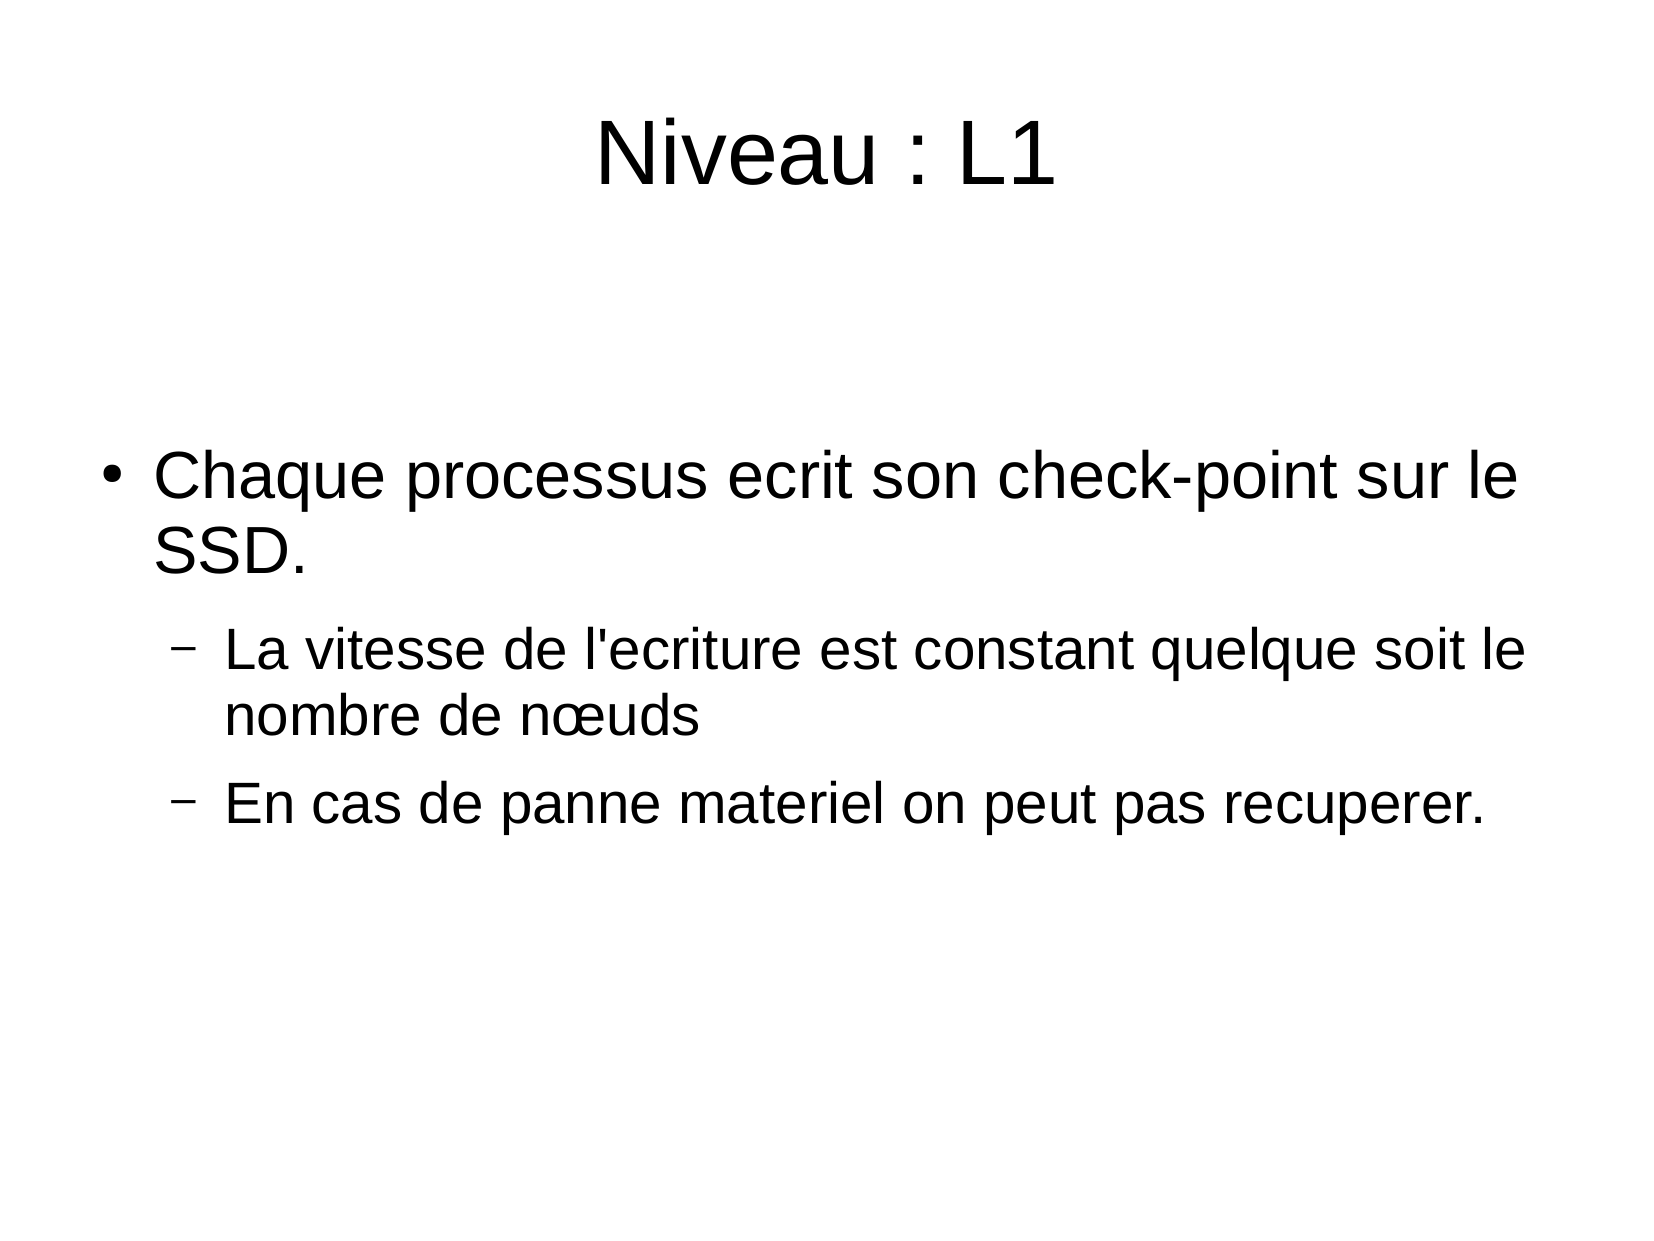

# Niveau : L1
Chaque processus ecrit son check-point sur le SSD.
La vitesse de l'ecriture est constant quelque soit le nombre de nœuds
En cas de panne materiel on peut pas recuperer.